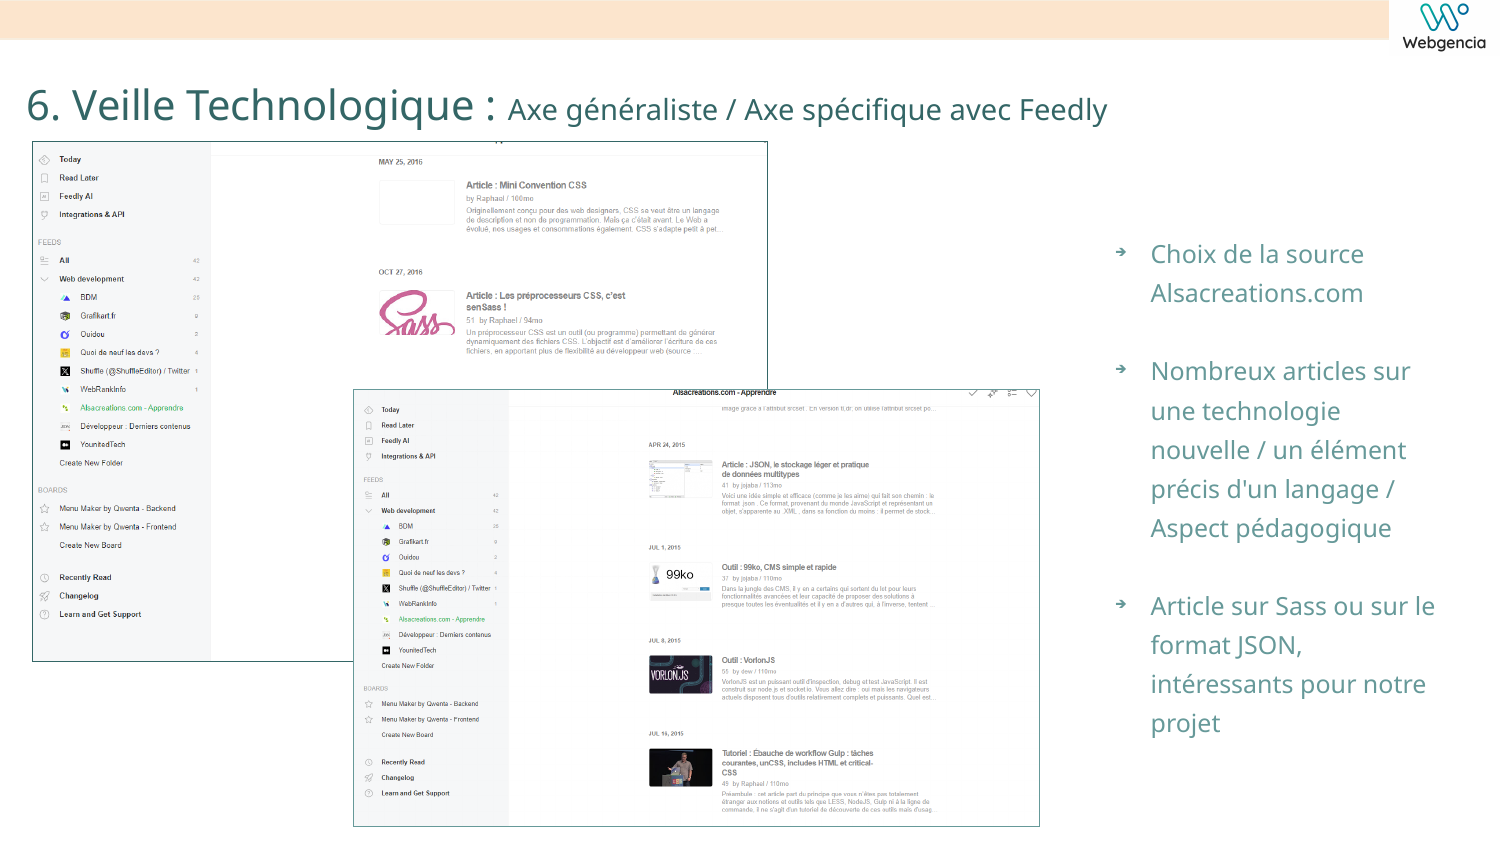

# 6. Veille Technologique : Axe généraliste / Axe spécifique avec Feedly
Choix de la source Alsacreations.com
Nombreux articles sur une technologie nouvelle / un élément précis d'un langage / Aspect pédagogique
Article sur Sass ou sur le format JSON, intéressants pour notre projet